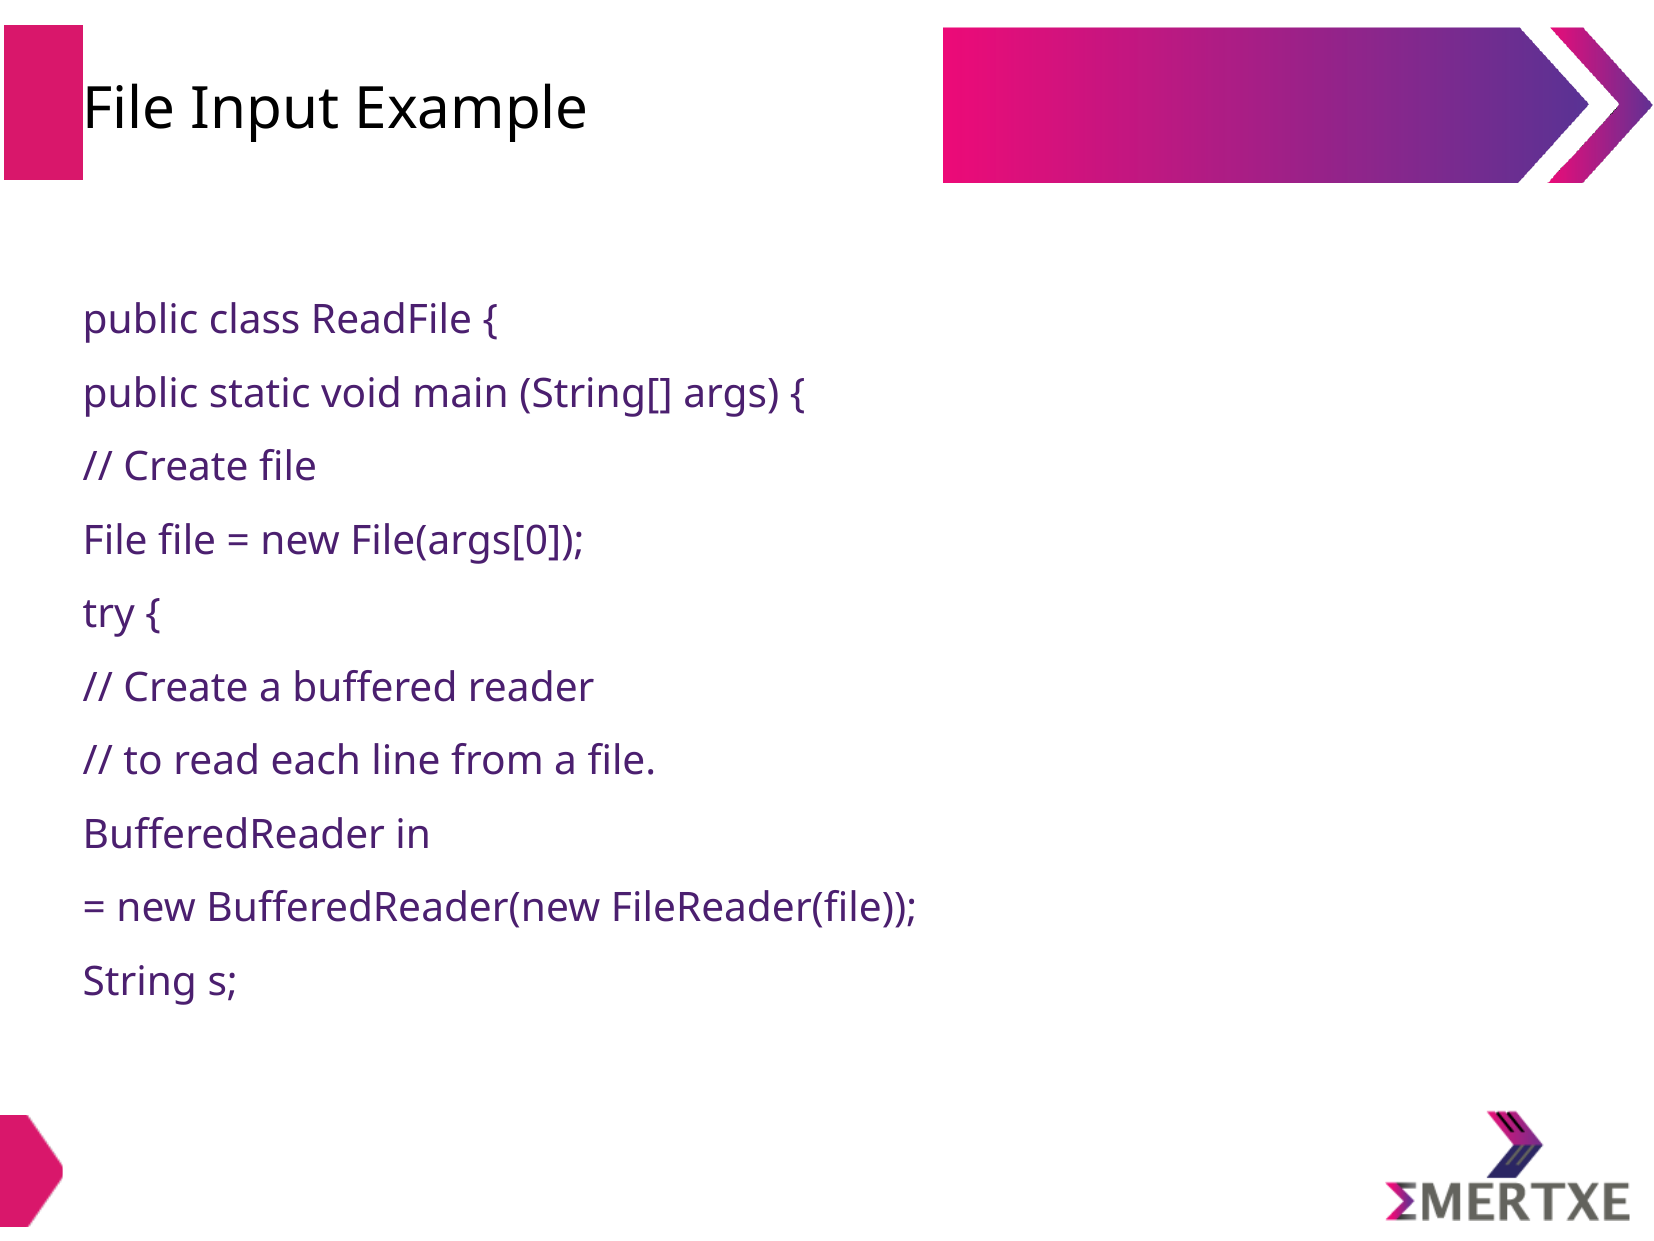

# File Input Example
public class ReadFile {
public static void main (String[] args) {
// Create file
File file = new File(args[0]);
try {
// Create a buffered reader
// to read each line from a file.
BufferedReader in
= new BufferedReader(new FileReader(file));
String s;